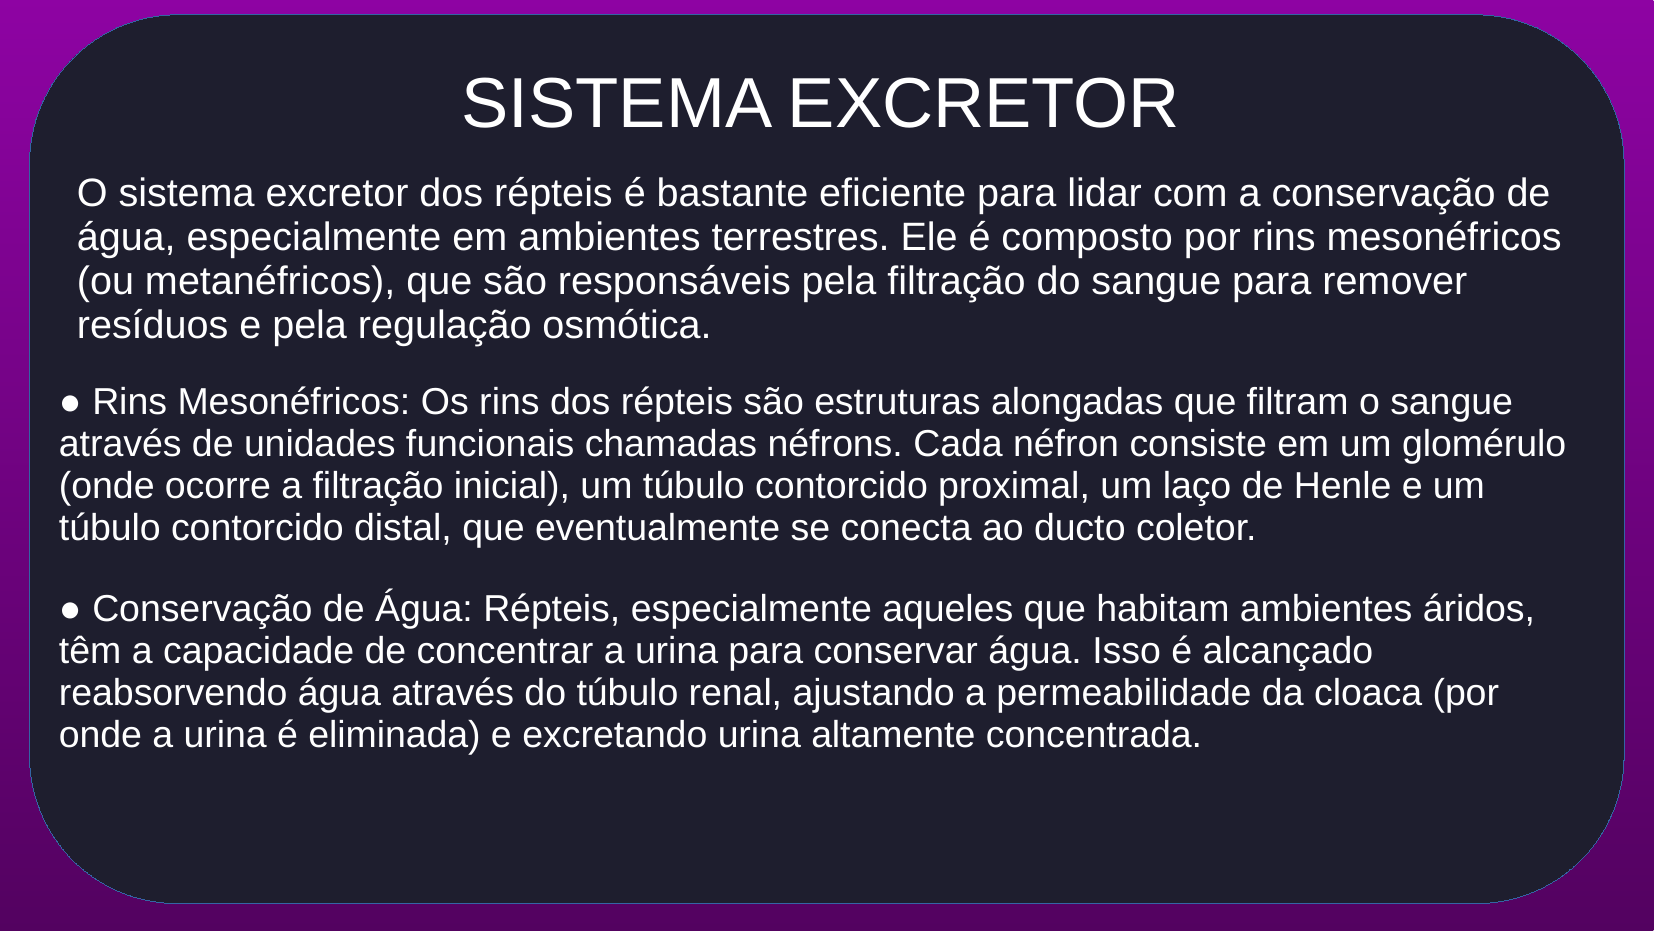

# SISTEMA EXCRETOR
O sistema excretor dos répteis é bastante eficiente para lidar com a conservação de água, especialmente em ambientes terrestres. Ele é composto por rins mesonéfricos (ou metanéfricos), que são responsáveis pela filtração do sangue para remover resíduos e pela regulação osmótica.
● Rins Mesonéfricos: Os rins dos répteis são estruturas alongadas que filtram o sangue através de unidades funcionais chamadas néfrons. Cada néfron consiste em um glomérulo (onde ocorre a filtração inicial), um túbulo contorcido proximal, um laço de Henle e um túbulo contorcido distal, que eventualmente se conecta ao ducto coletor.
● Conservação de Água: Répteis, especialmente aqueles que habitam ambientes áridos, têm a capacidade de concentrar a urina para conservar água. Isso é alcançado reabsorvendo água através do túbulo renal, ajustando a permeabilidade da cloaca (por onde a urina é eliminada) e excretando urina altamente concentrada.